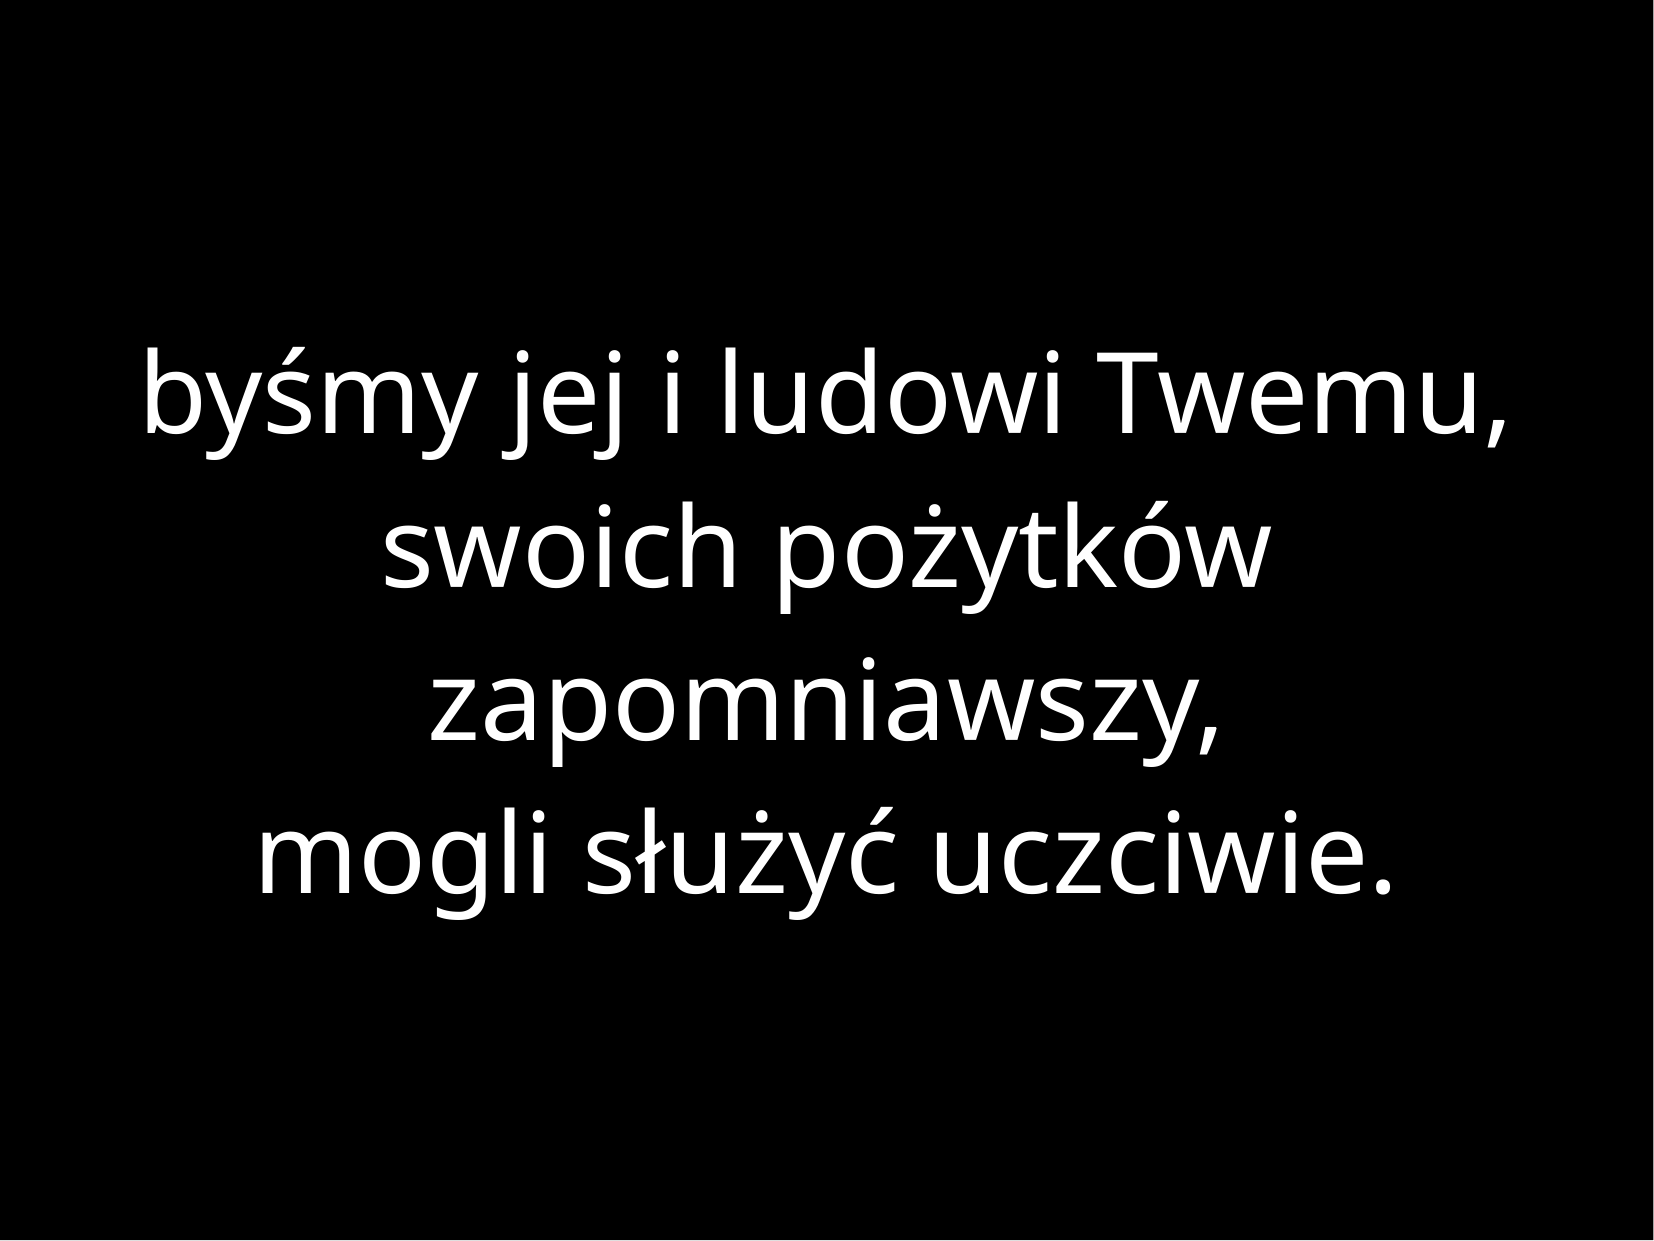

# byśmy jej i ludowi Twemu, swoich pożytków zapomniawszy, mogli służyć uczciwie.